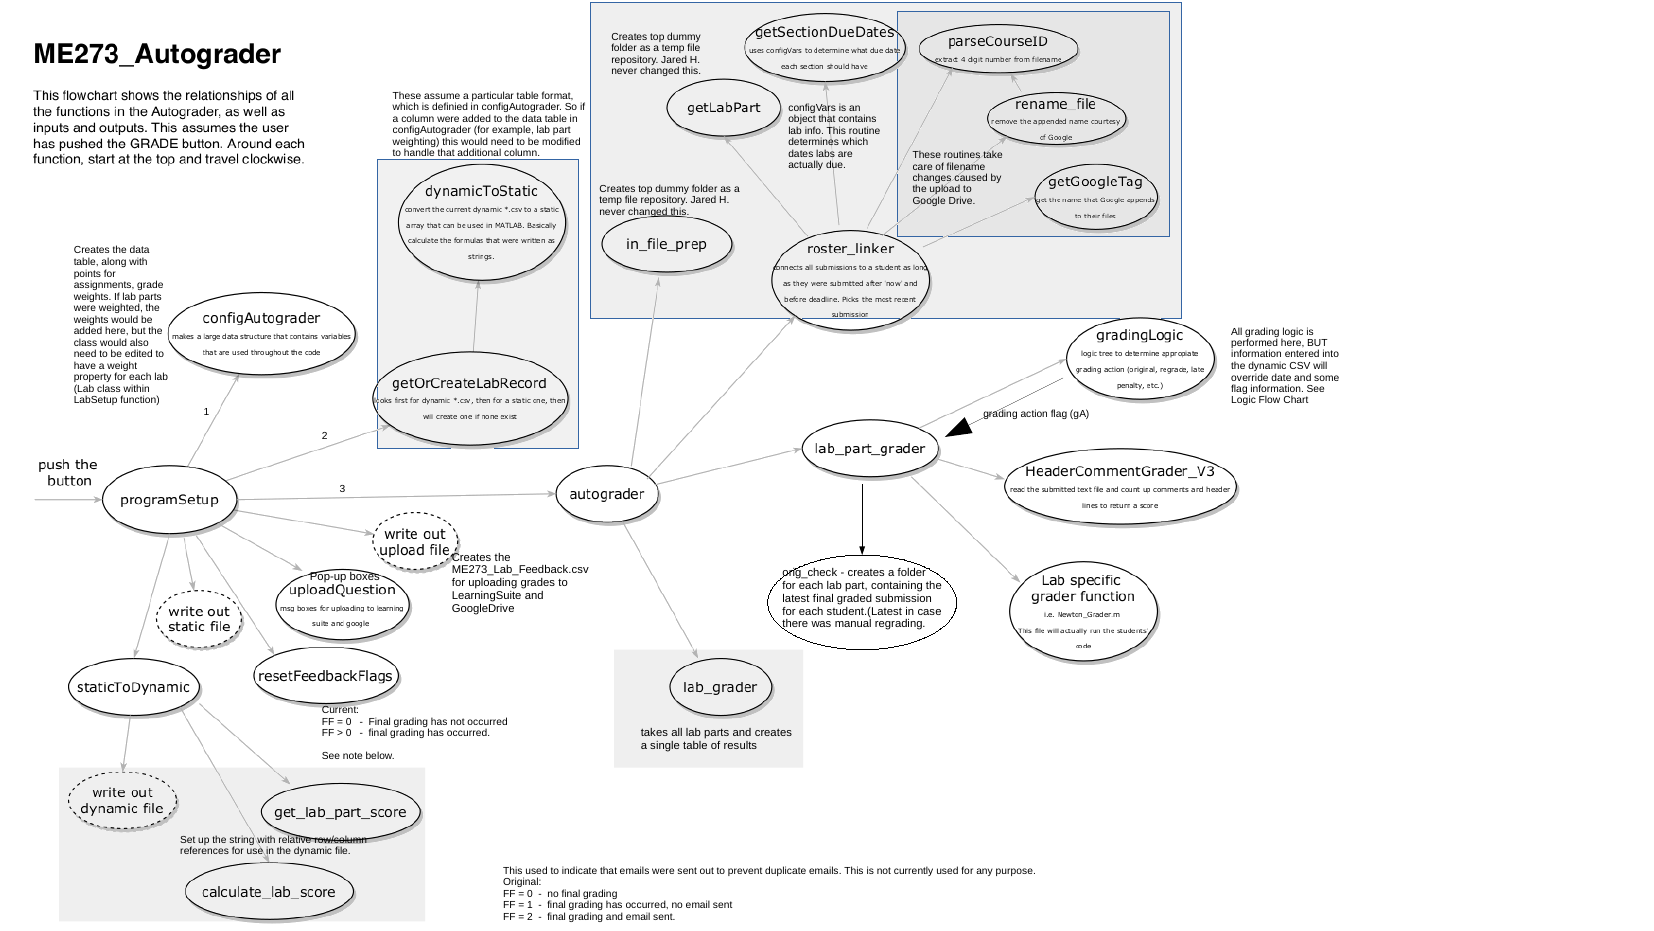

Very unlikely to need changes
Creates top dummy folder as a temp file repository. Jared H. never changed this.
These assume a particular table format, which is definied in configAutograder. So if a column were added to the data table in configAutograder (for example, lab part weighting) this would need to be modified to handle that additional column.
configVars is an object that contains lab info. This routine determines which dates labs are actually due.
These routines take care of filename changes caused by the upload to Google Drive.
Creates top dummy folder as a temp file repository. Jared H. never changed this.
Creates the data table, along with points for assignments, grade weights. If lab parts were weighted, the weights would be added here, but the class would also need to be edited to have a weight property for each lab (Lab class within LabSetup function)
All grading logic is performed here, BUT information entered into the dynamic CSV will override date and some flag information. See Logic Flow Chart
1
grading action flag (gA)
2
3
Creates the ME273_Lab_Feedback.csv for uploading grades to LearningSuite and GoogleDrive
orig_check - creates a folder for each lab part, containing the latest final graded submission for each student.(Latest in case there was manual regrading.
Pop-up boxes
Current:
FF = 0 - Final grading has not occurred
FF > 0 - final grading has occurred.
See note below.
takes all lab parts and creates a single table of results
Set up the string with relative row/column references for use in the dynamic file.
This used to indicate that emails were sent out to prevent duplicate emails. This is not currently used for any purpose.
Original:
FF = 0 - no final grading
FF = 1 - final grading has occurred, no email sent
FF = 2 - final grading and email sent.